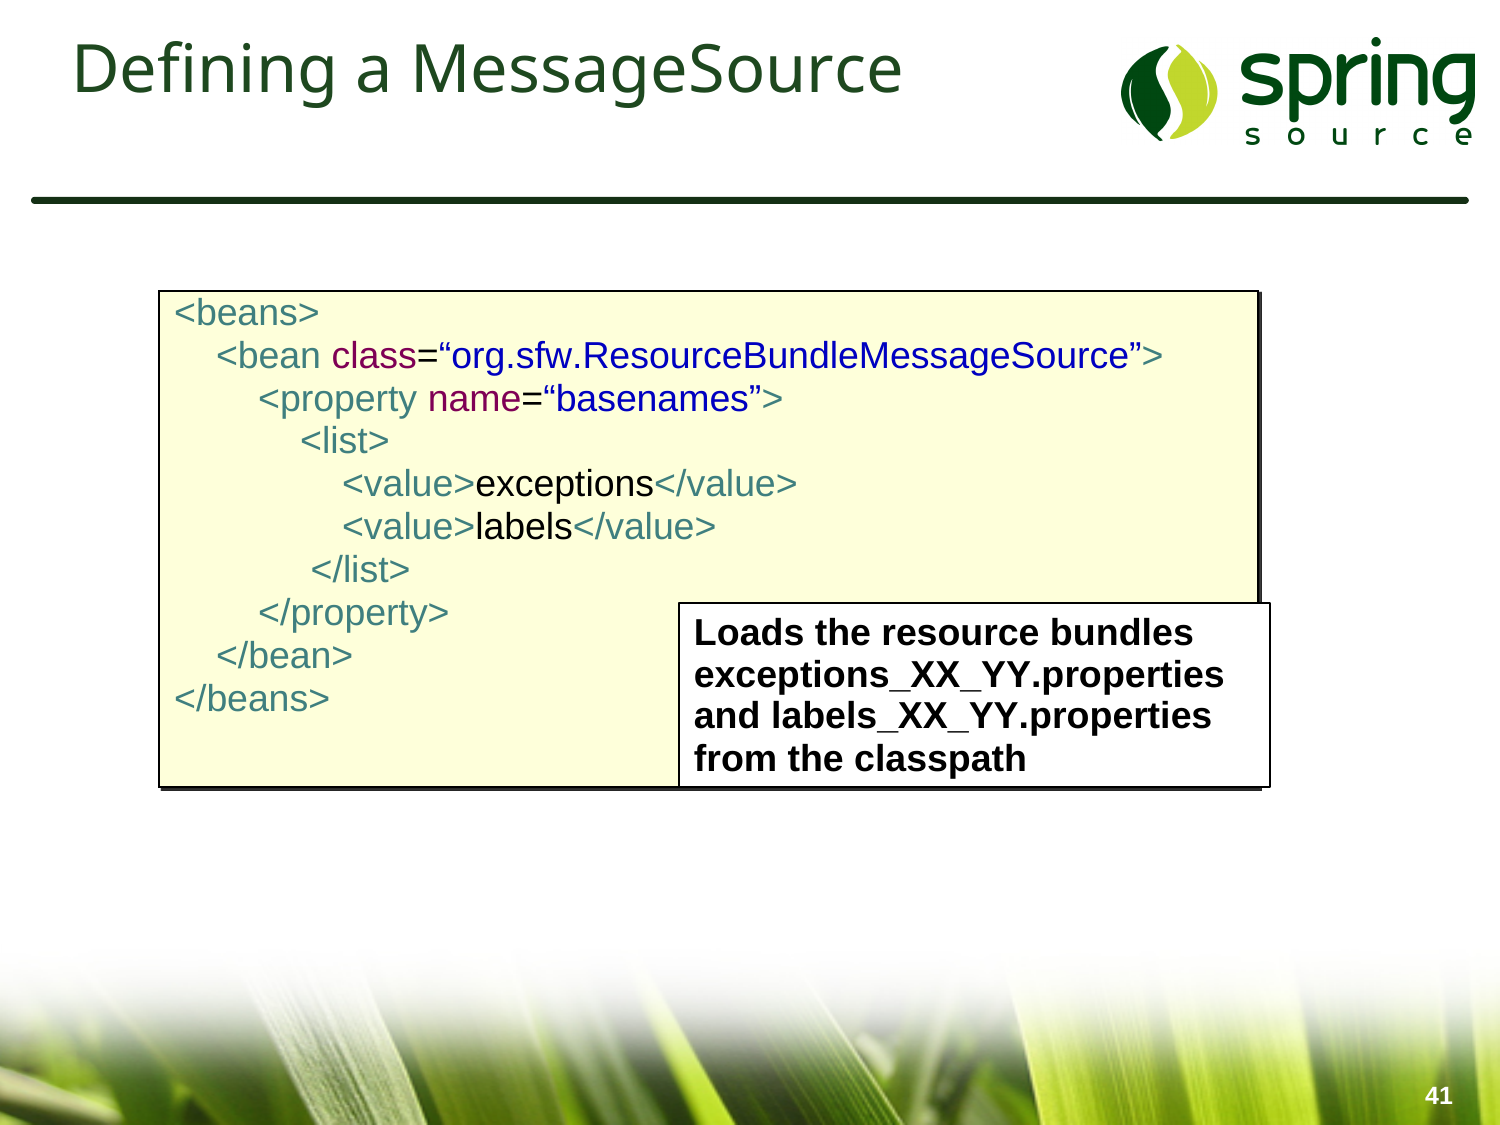

# Defining a MessageSource
<beans>
 <bean class=“org.sfw.ResourceBundleMessageSource”>
 <property name=“basenames”>
 <list>
 <value>exceptions</value>
 <value>labels</value>
 </list>
 </property>
 </bean>
</beans>
Loads the resource bundles exceptions_XX_YY.properties and labels_XX_YY.properties from the classpath